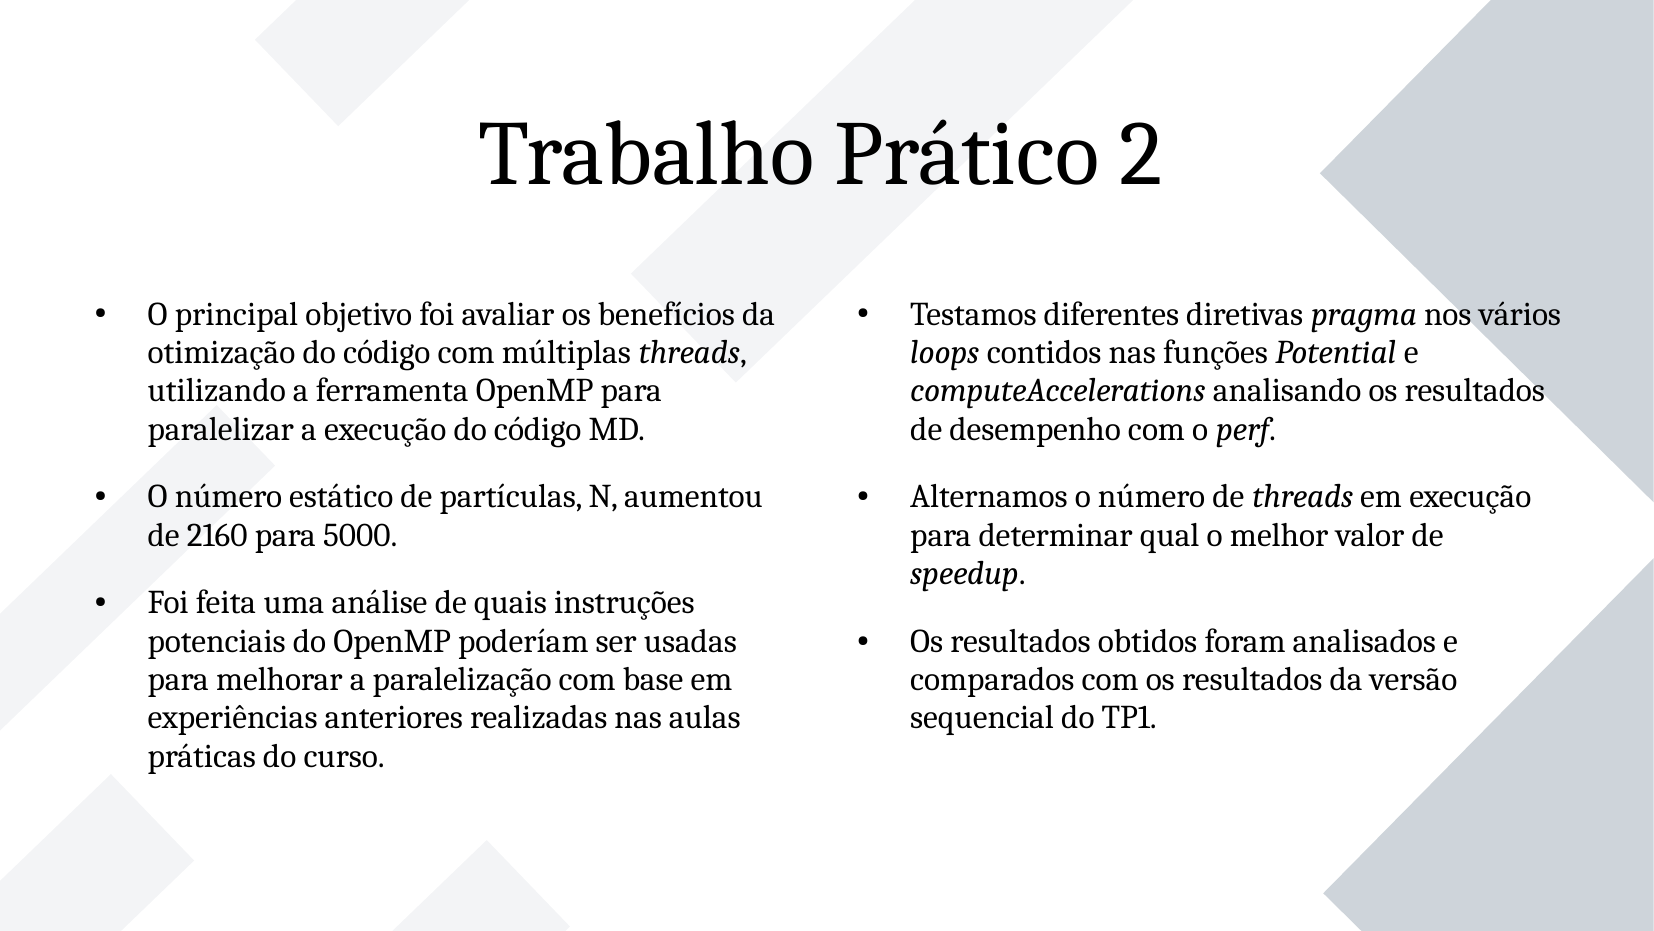

# Trabalho Prático 2
O principal objetivo foi avaliar os benefícios da otimização do código com múltiplas threads, utilizando a ferramenta OpenMP para paralelizar a execução do código MD.
O número estático de partículas, N, aumentou de 2160 para 5000.
Foi feita uma análise de quais instruções potenciais do OpenMP poderíam ser usadas para melhorar a paralelização com base em experiências anteriores realizadas nas aulas práticas do curso.
Testamos diferentes diretivas pragma nos vários loops contidos nas funções Potential e computeAccelerations analisando os resultados de desempenho com o perf.
Alternamos o número de threads em execução para determinar qual o melhor valor de speedup.
Os resultados obtidos foram analisados e comparados com os resultados da versão sequencial do TP1.